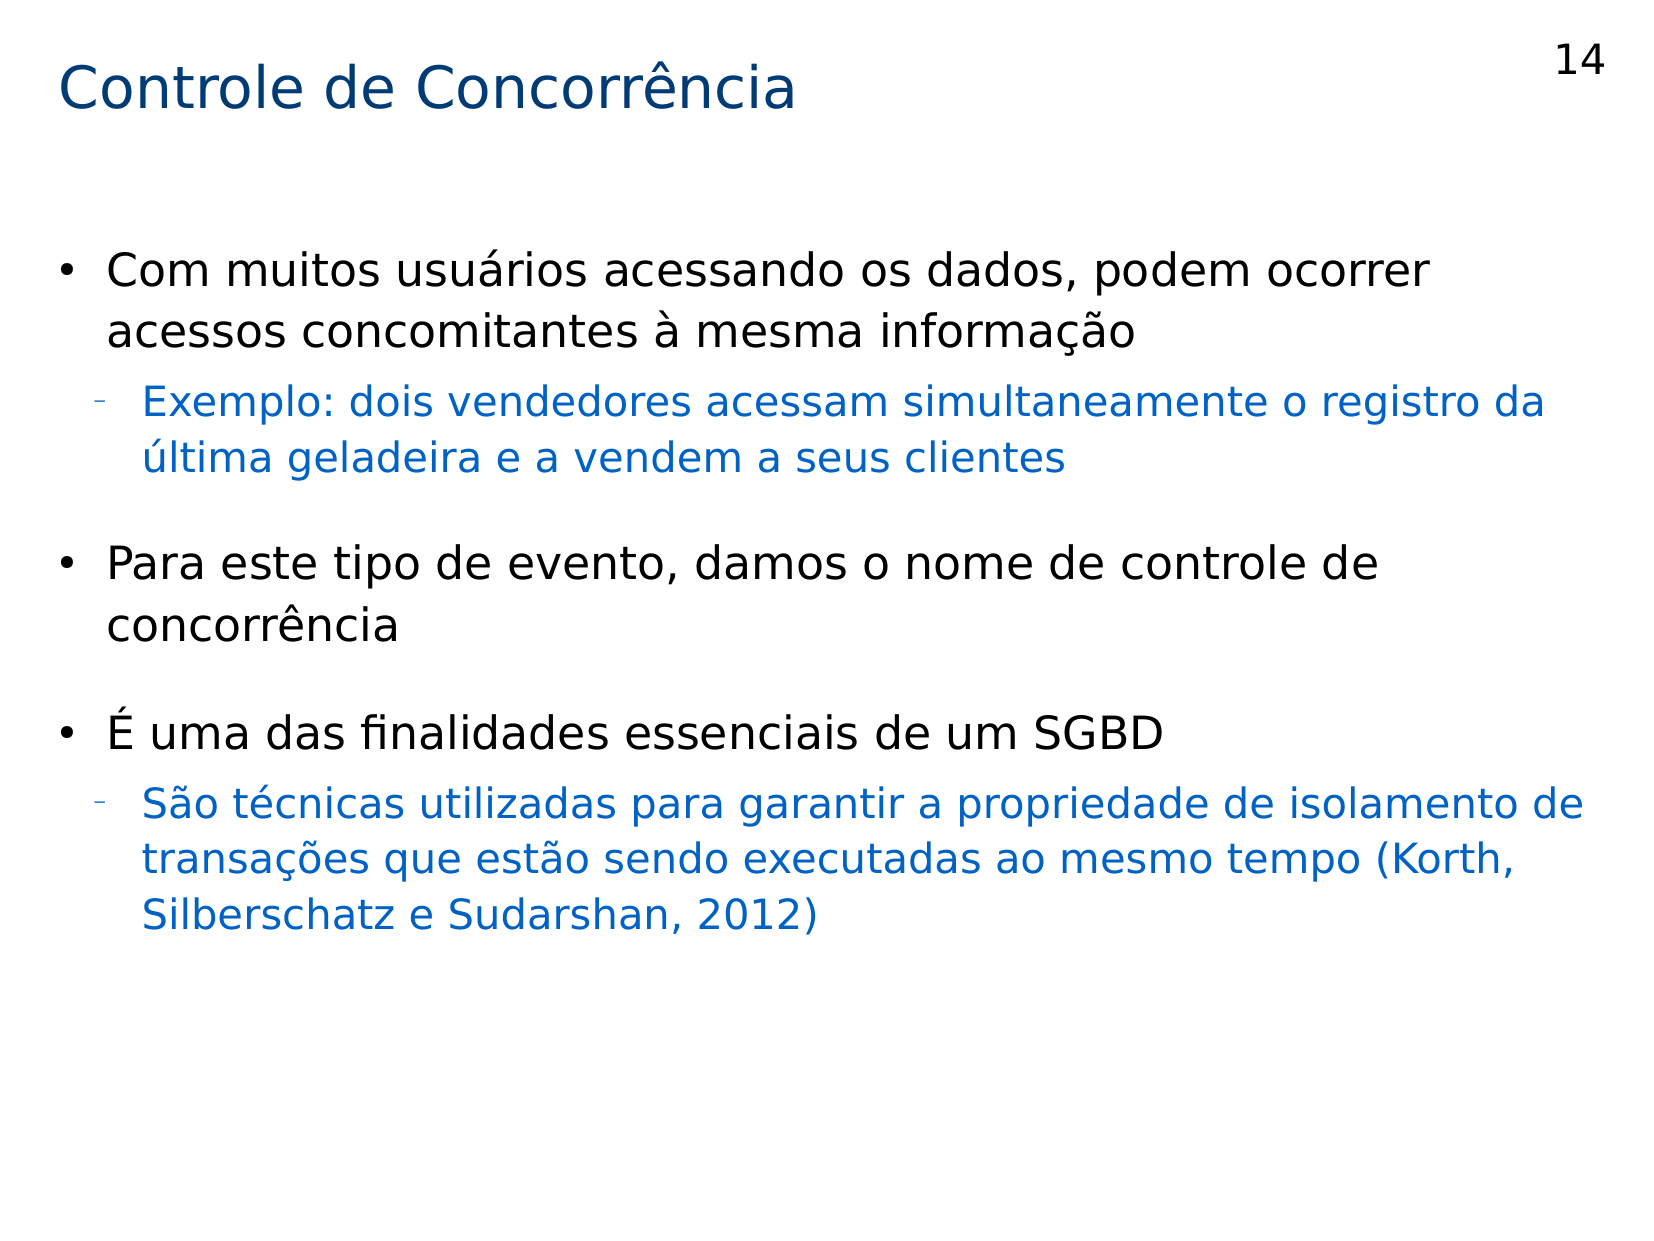

# Controle de Concorrência
14
Com muitos usuários acessando os dados, podem ocorrer acessos concomitantes à mesma informação
Exemplo: dois vendedores acessam simultaneamente o registro da última geladeira e a vendem a seus clientes
Para este tipo de evento, damos o nome de controle de concorrência
É uma das finalidades essenciais de um SGBD
São técnicas utilizadas para garantir a propriedade de isolamento de transações que estão sendo executadas ao mesmo tempo (Korth, Silberschatz e Sudarshan, 2012)